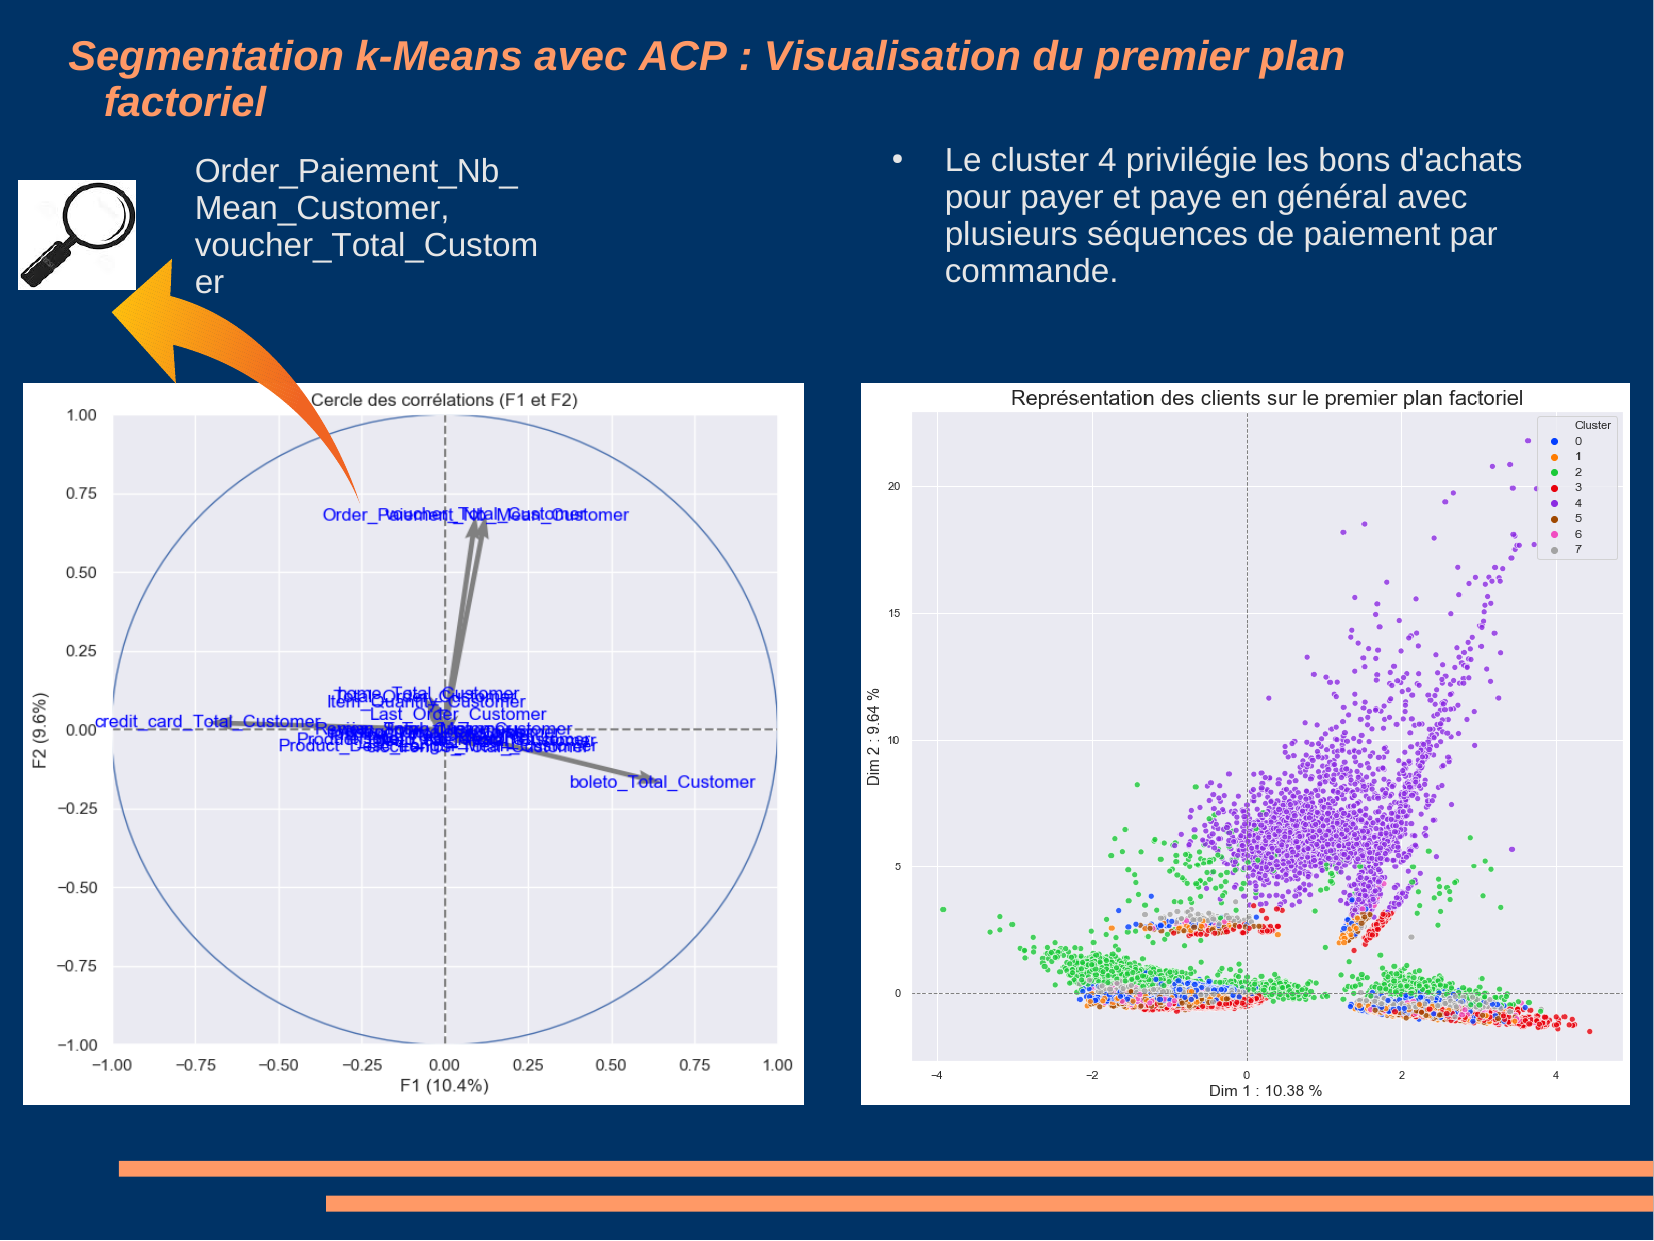

# Segmentation k-Means avec ACP : Visualisation du premier plan factoriel
Le cluster 4 privilégie les bons d'achats pour payer et paye en général avec plusieurs séquences de paiement par commande.
Order_Paiement_Nb_Mean_Customer, voucher_Total_Customer